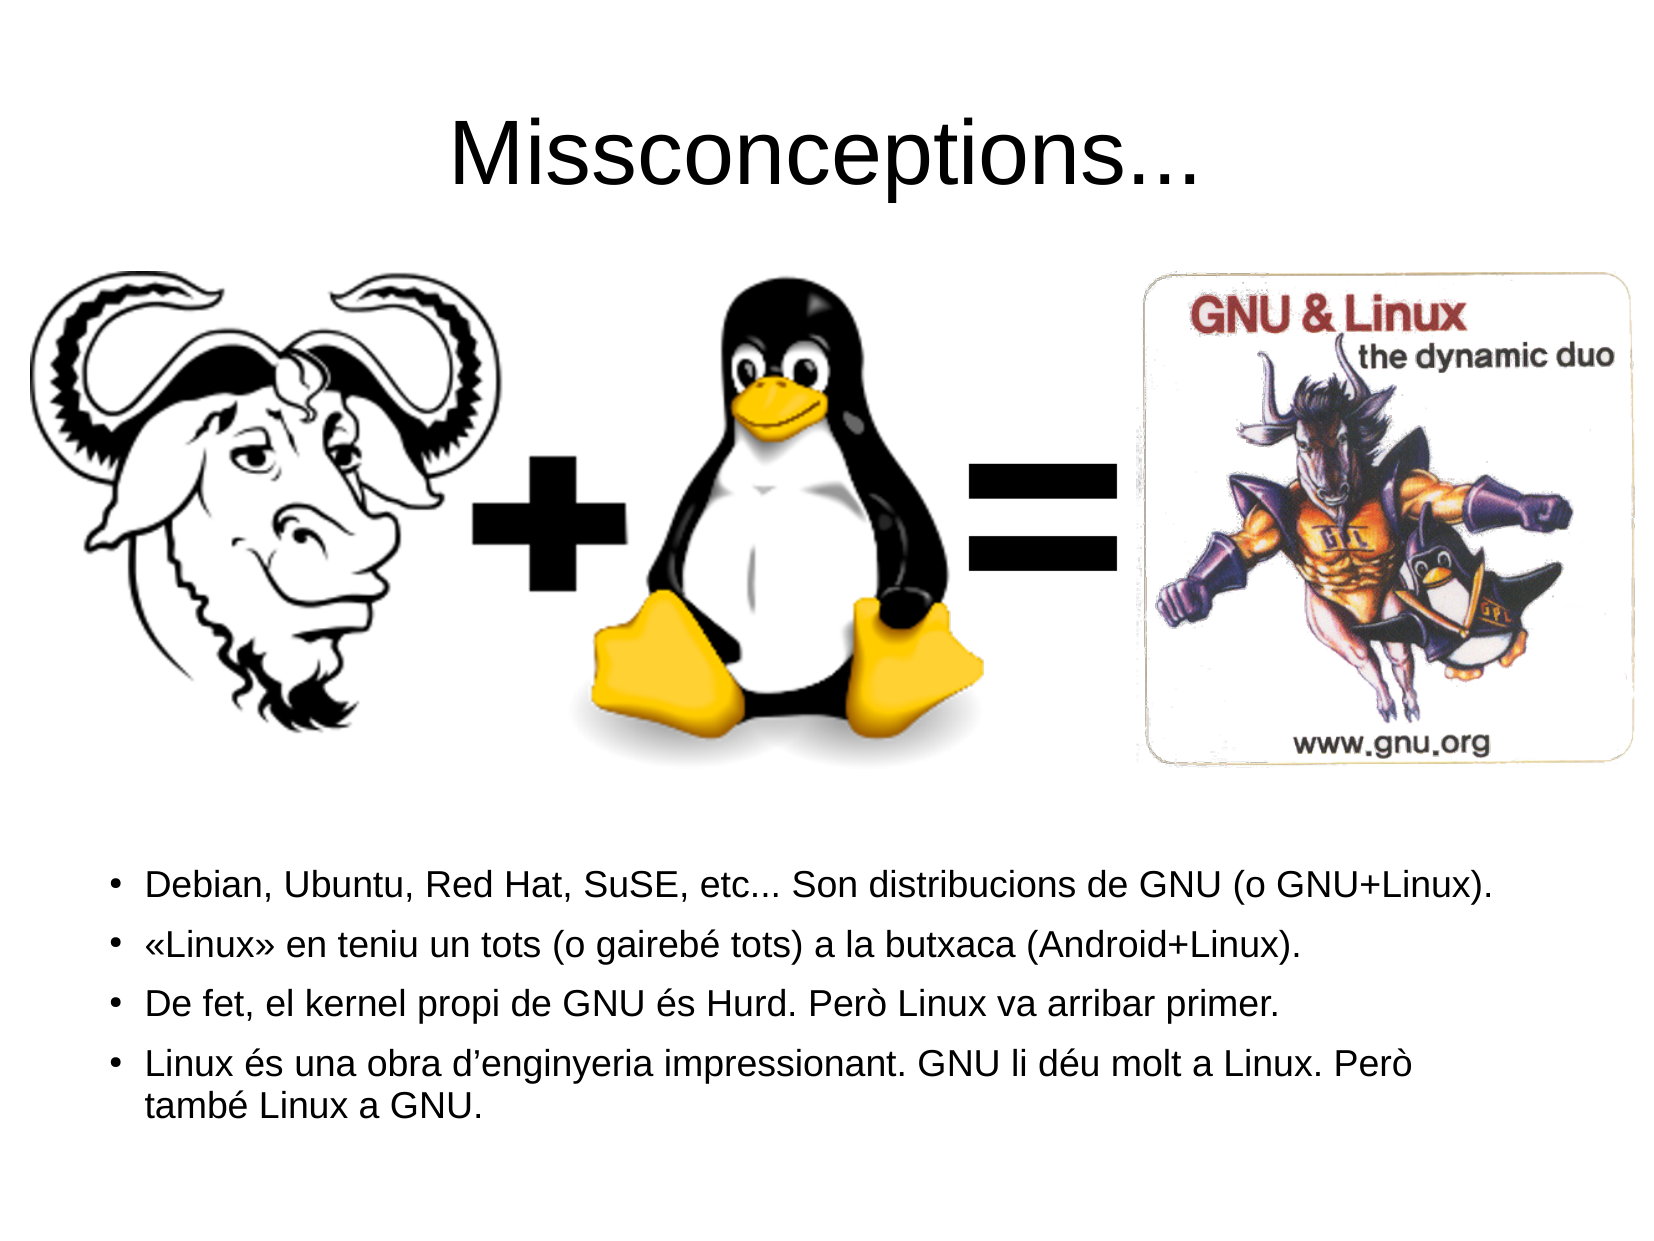

# Missconceptions...
Debian, Ubuntu, Red Hat, SuSE, etc... Son distribucions de GNU (o GNU+Linux).
«Linux» en teniu un tots (o gairebé tots) a la butxaca (Android+Linux).
De fet, el kernel propi de GNU és Hurd. Però Linux va arribar primer.
Linux és una obra d’enginyeria impressionant. GNU li déu molt a Linux. Però també Linux a GNU.